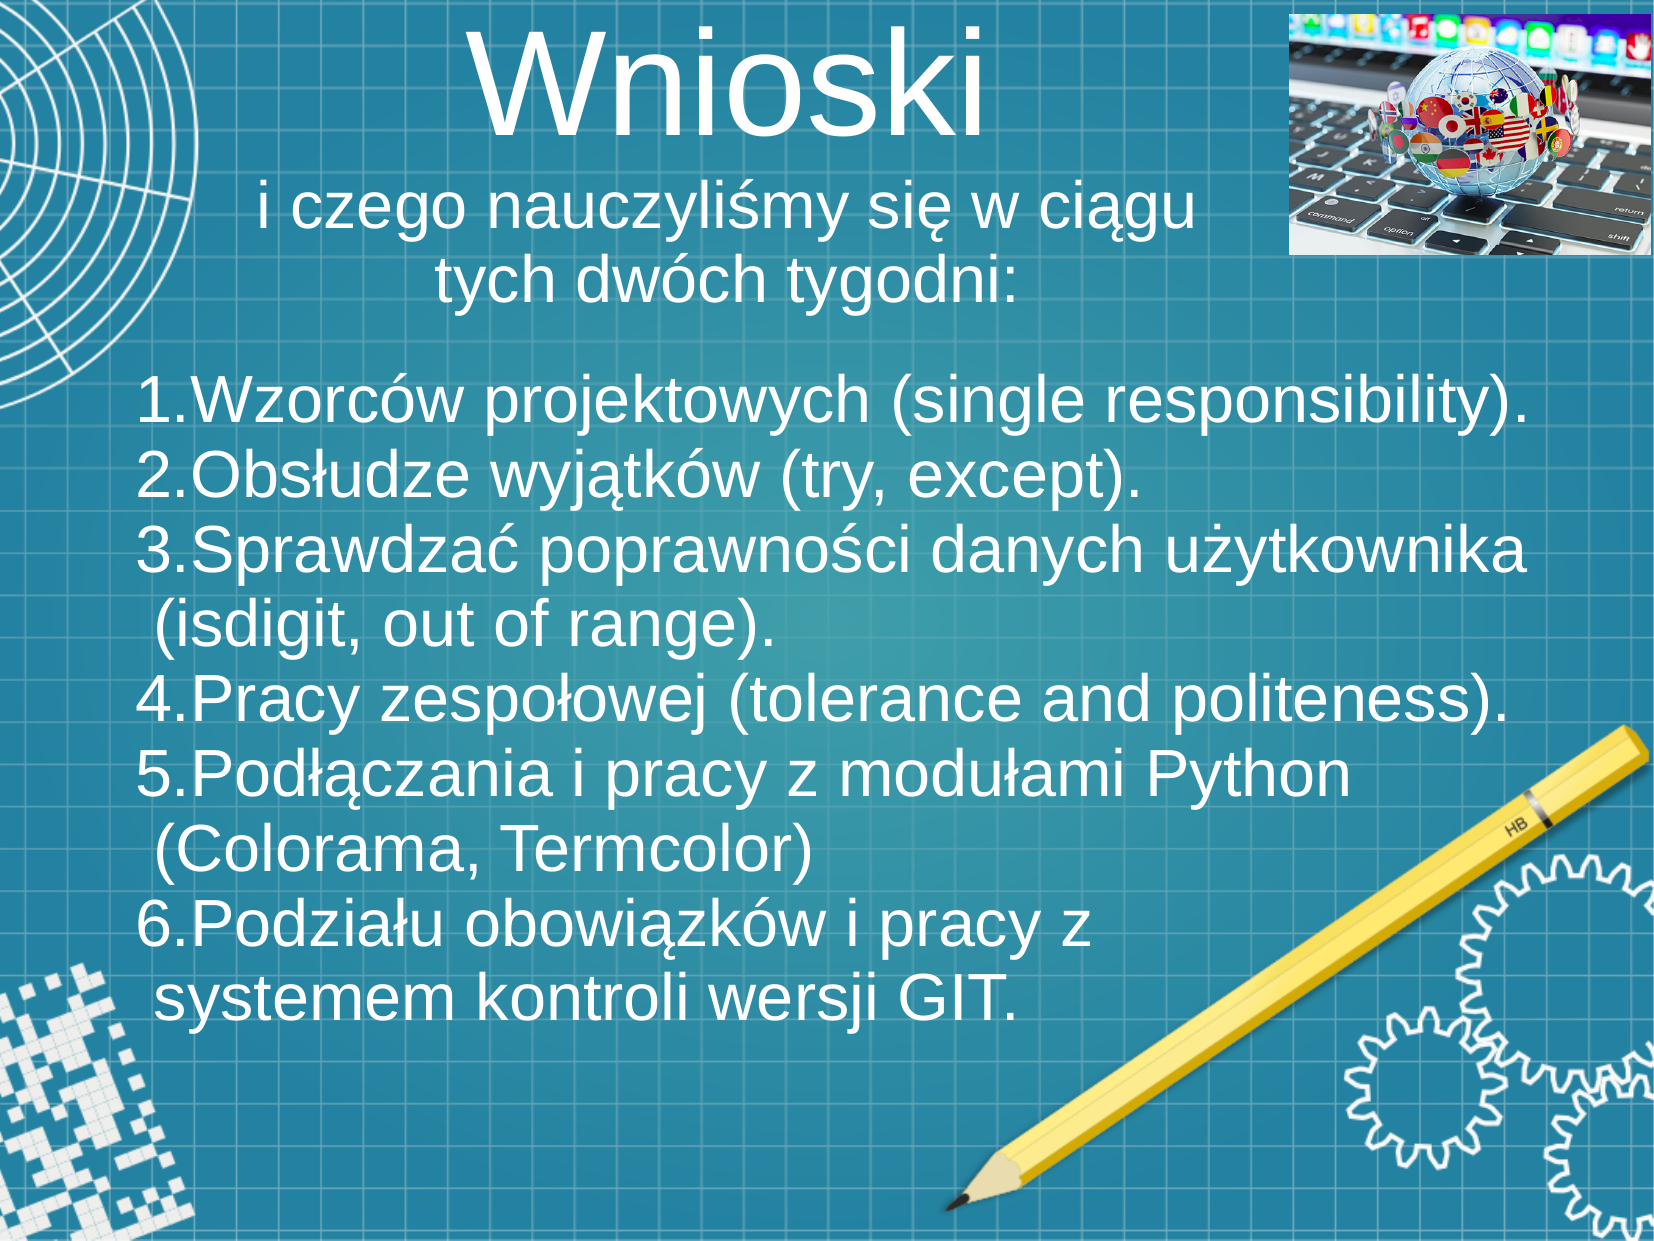

# Wnioski i czego nauczyliśmy się w ciągu tych dwóch tygodni:
1.Wzorców projektowych (single responsibility).
2.Obsłudze wyjątków (try, except).
3.Sprawdzać poprawności danych użytkownika
 (isdigit, out of range).
4.Pracy zespołowej (tolerance and politeness).
5.Podłączania i pracy z modułami Python
 (Colorama, Termcolor)
6.Podziału obowiązków i pracy z
 systemem kontroli wersji GIT.